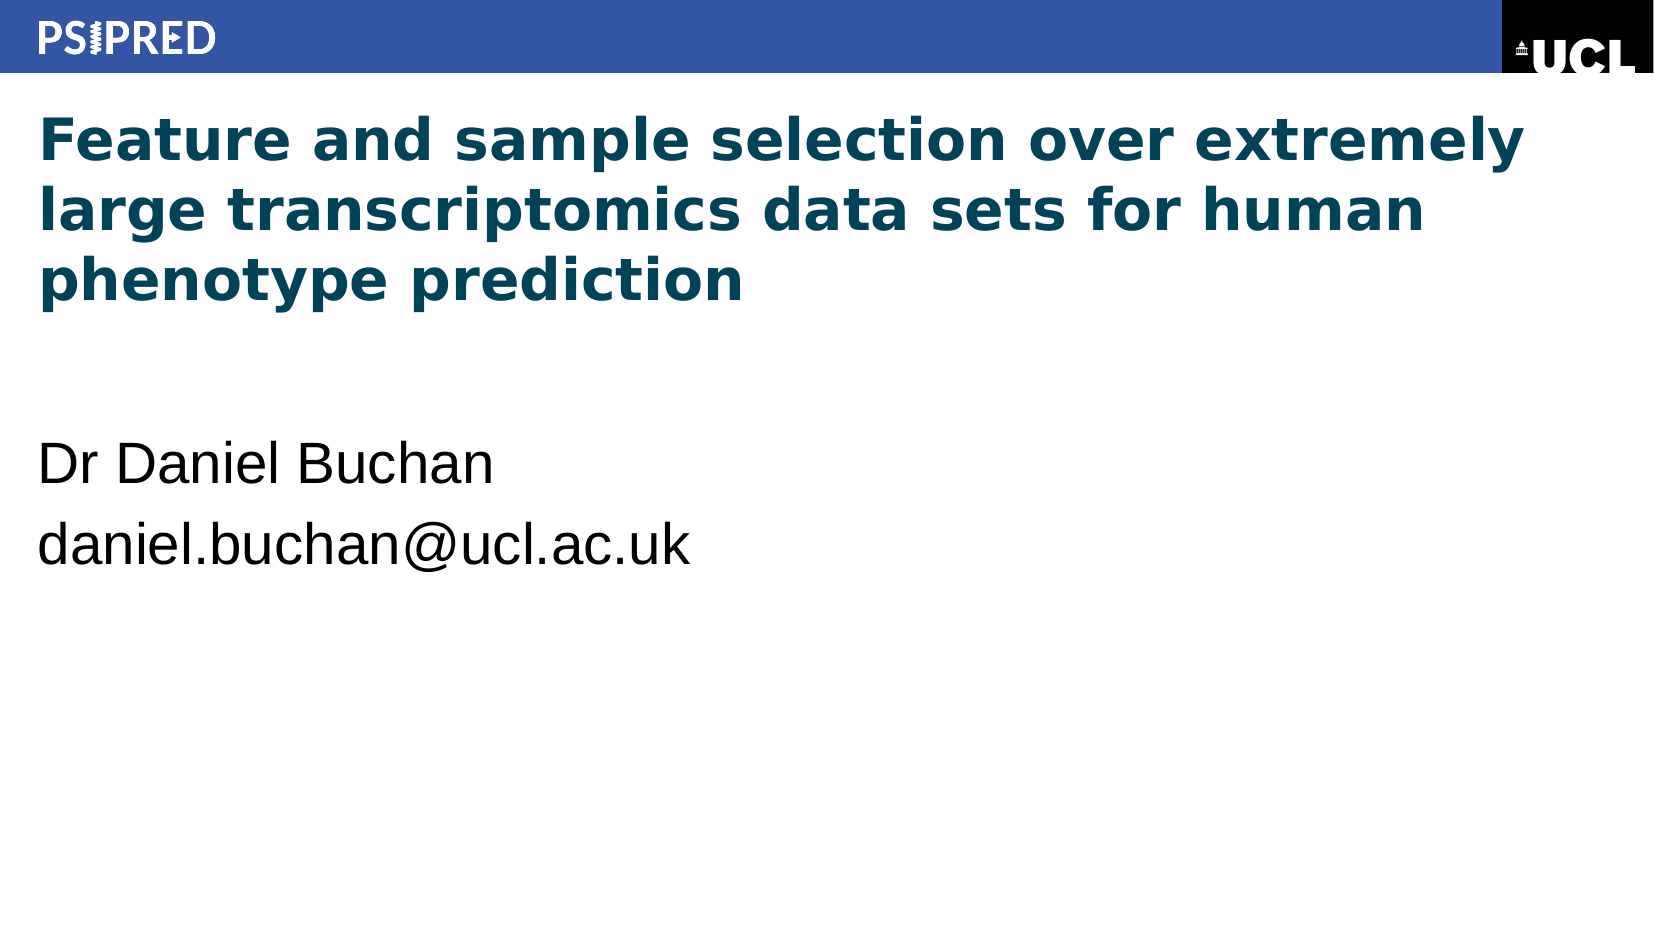

# Feature and sample selection over extremely large transcriptomics data sets for human phenotype prediction
Dr Daniel Buchan
daniel.buchan@ucl.ac.uk